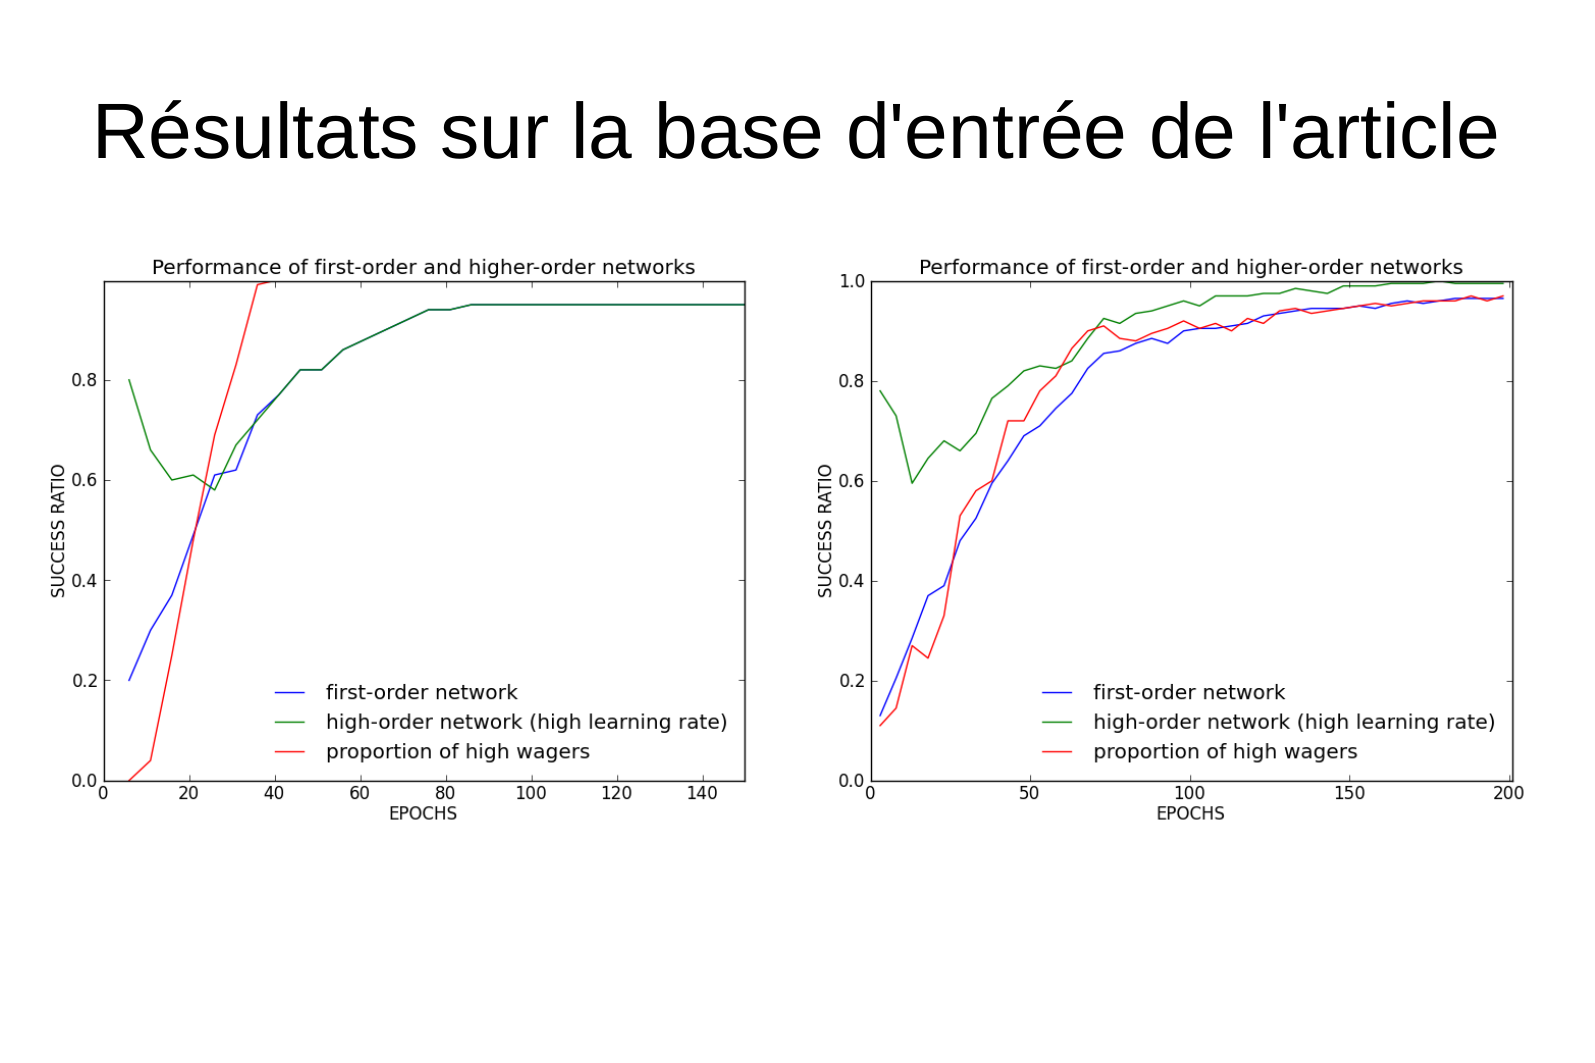

# Résultats sur la base d'entrée de l'article